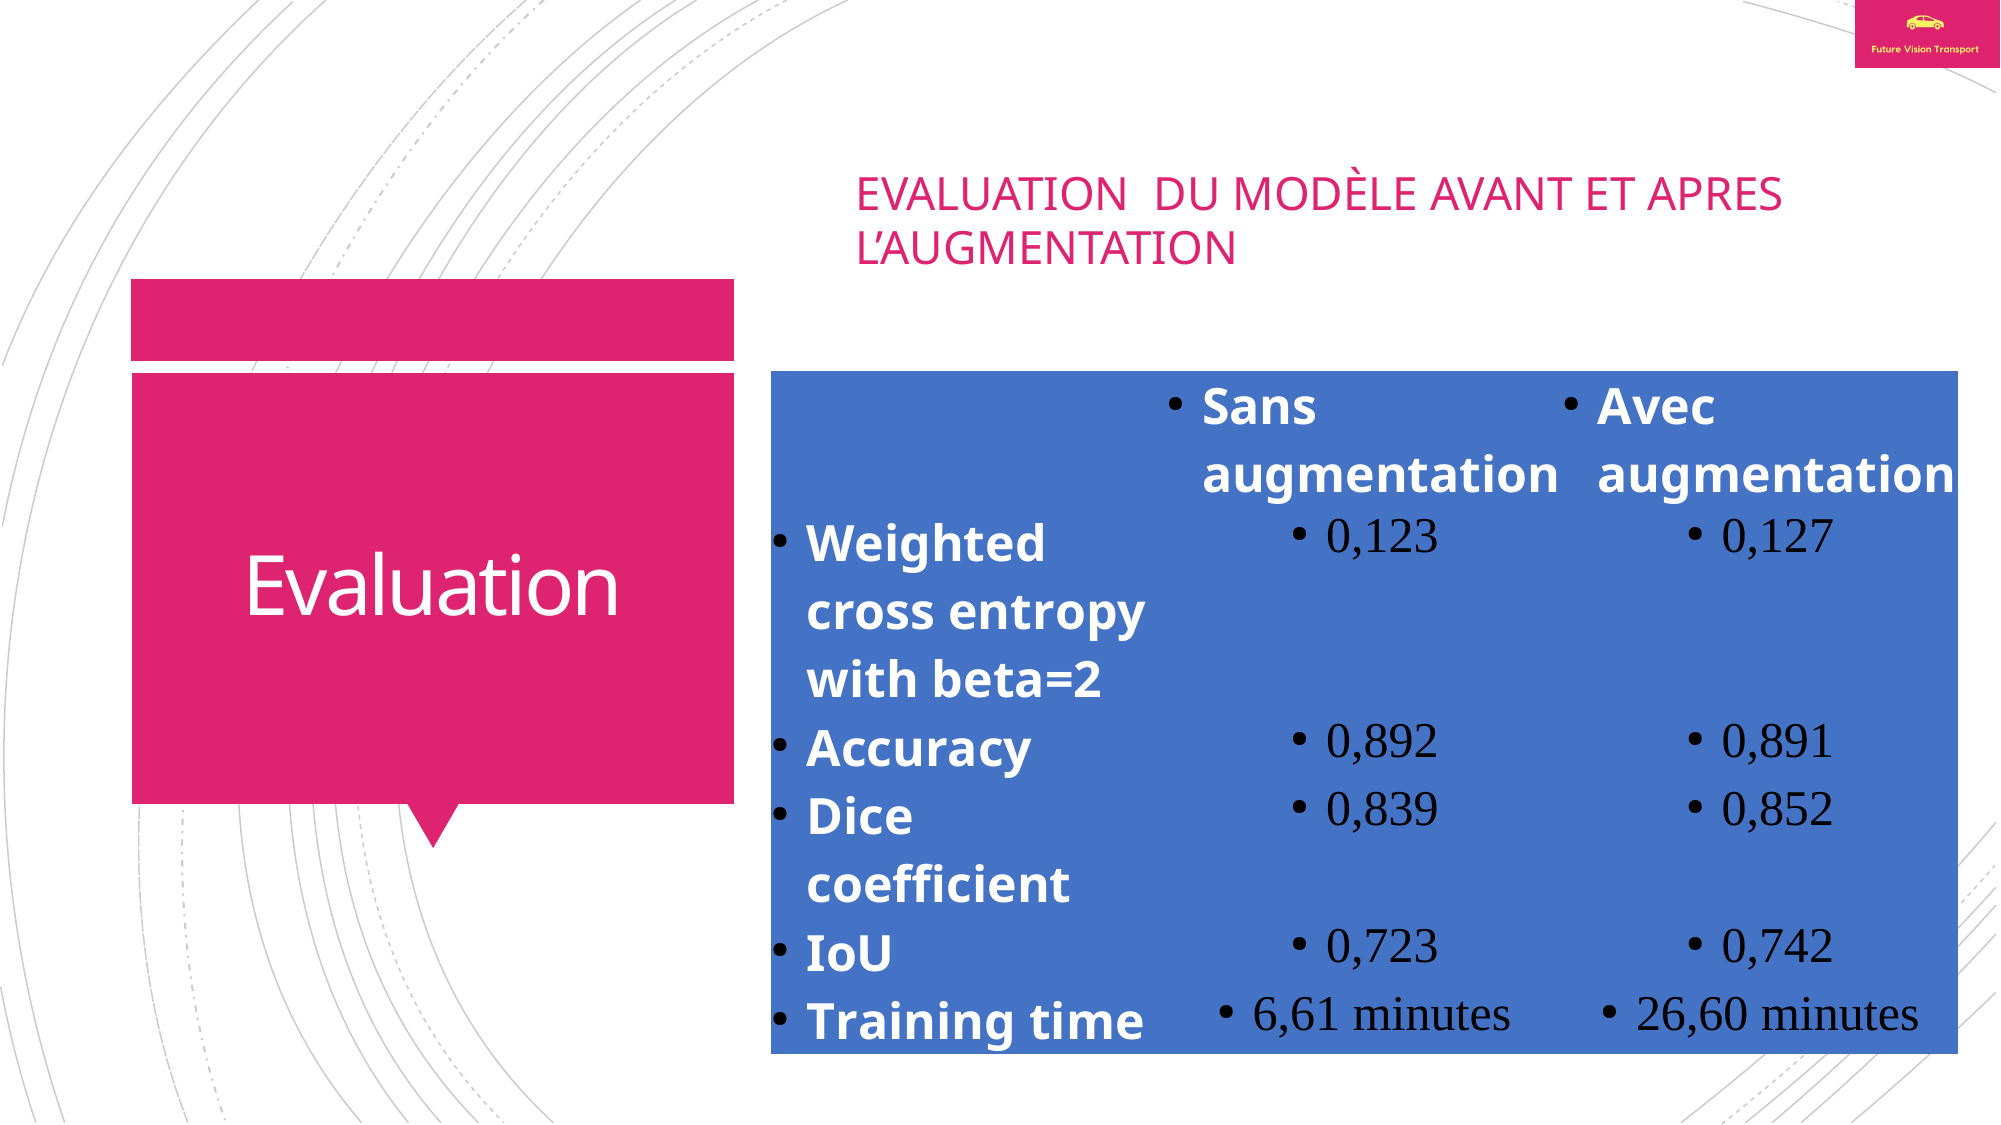

Evaluation du modèle avant et apres l’augmentation
| | Sans augmentation | Avec augmentation |
| --- | --- | --- |
| Weighted cross entropy with beta=2 | 0,123 | 0,127 |
| Accuracy | 0,892 | 0,891 |
| Dice coefficient | 0,839 | 0,852 |
| IoU | 0,723 | 0,742 |
| Training time | 6,61 minutes | 26,60 minutes |
# Evaluation